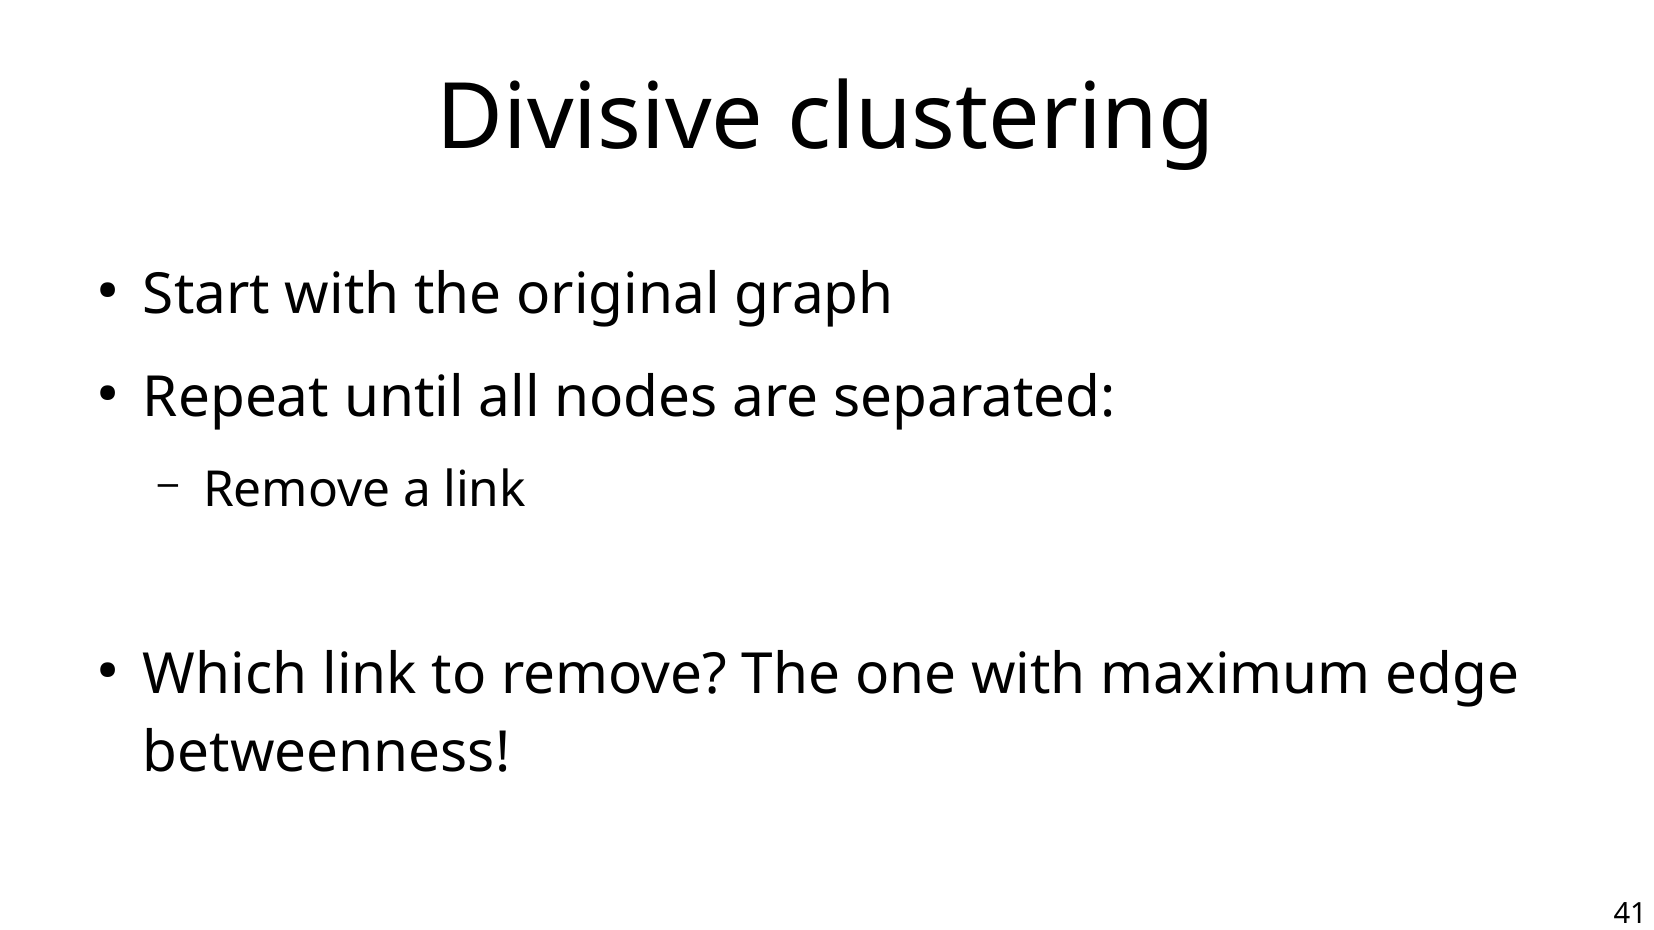

# Divisive clustering
Start with the original graph
Repeat until all nodes are separated:
Remove a link
Which link to remove? The one with maximum edge betweenness!
41